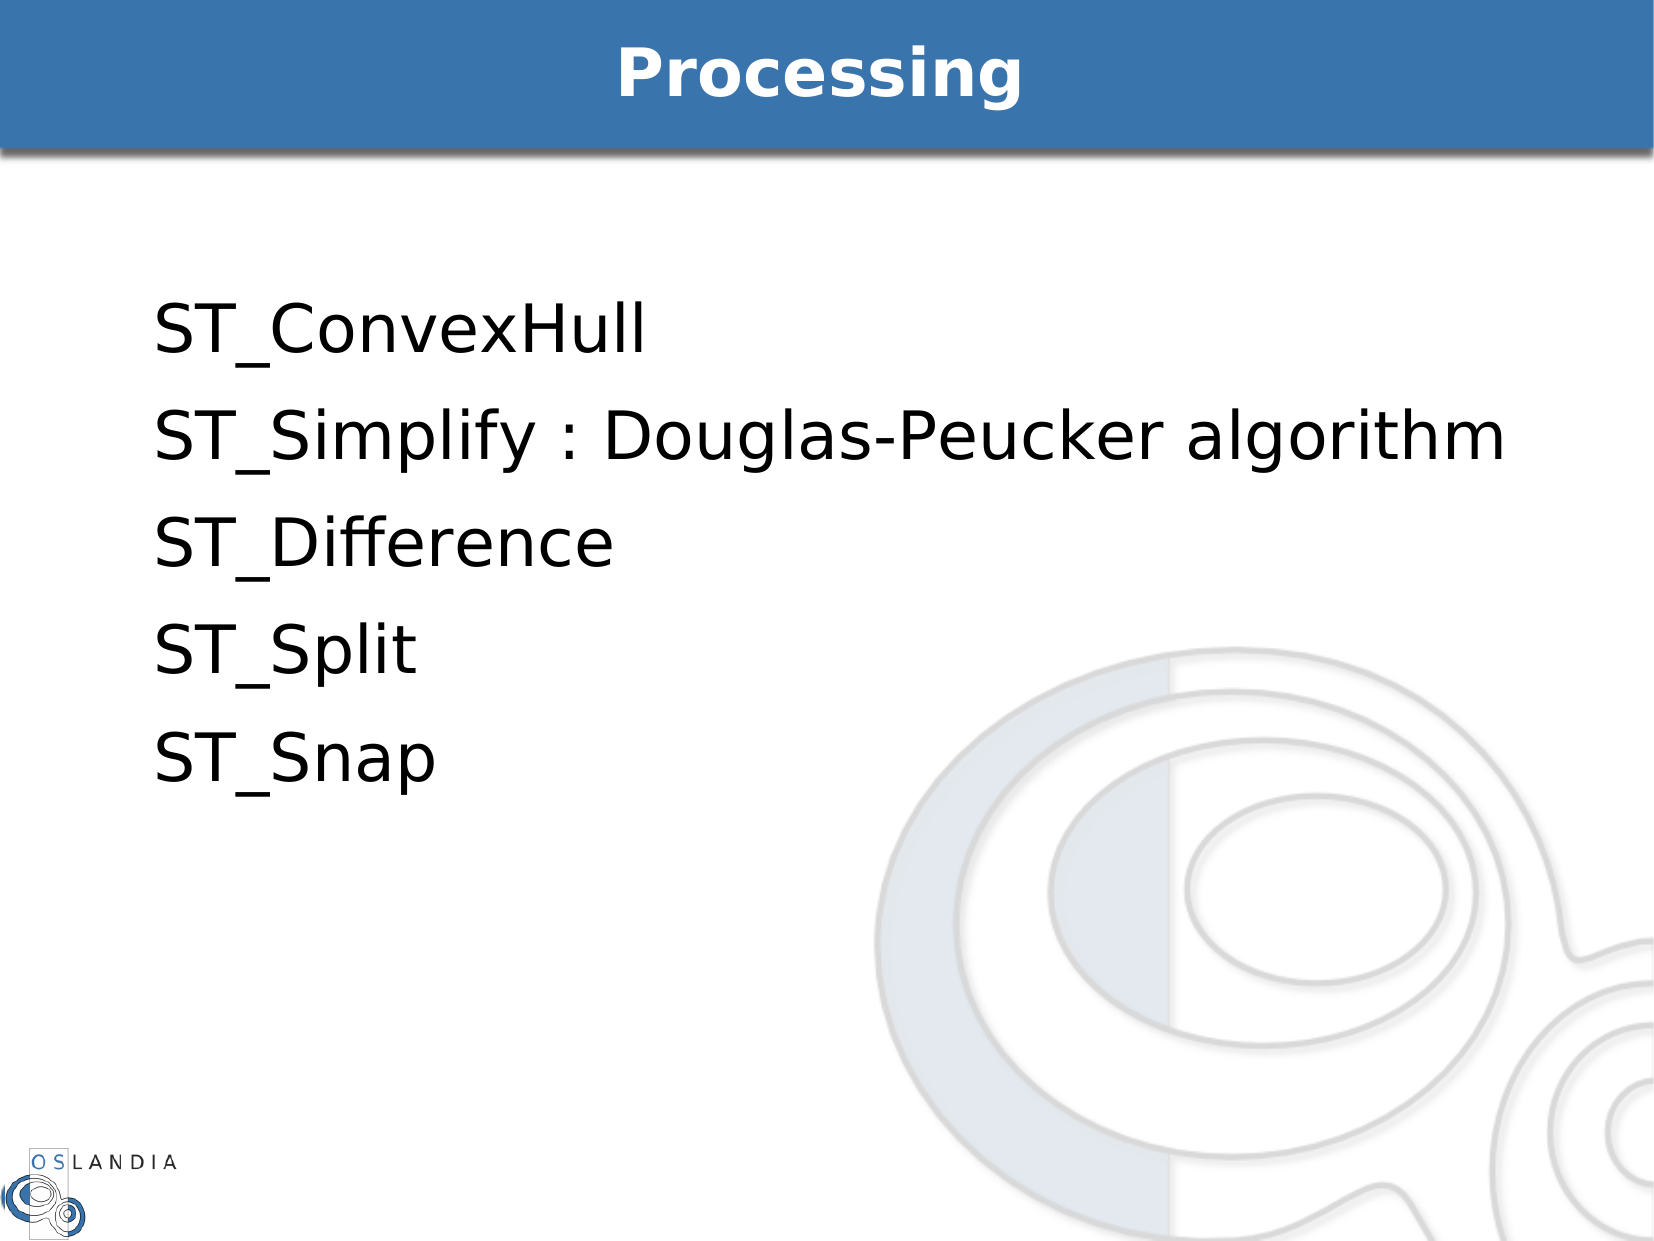

# Processing
ST_ConvexHull
ST_Simplify : Douglas-Peucker algorithm
ST_Difference
ST_Split
ST_Snap